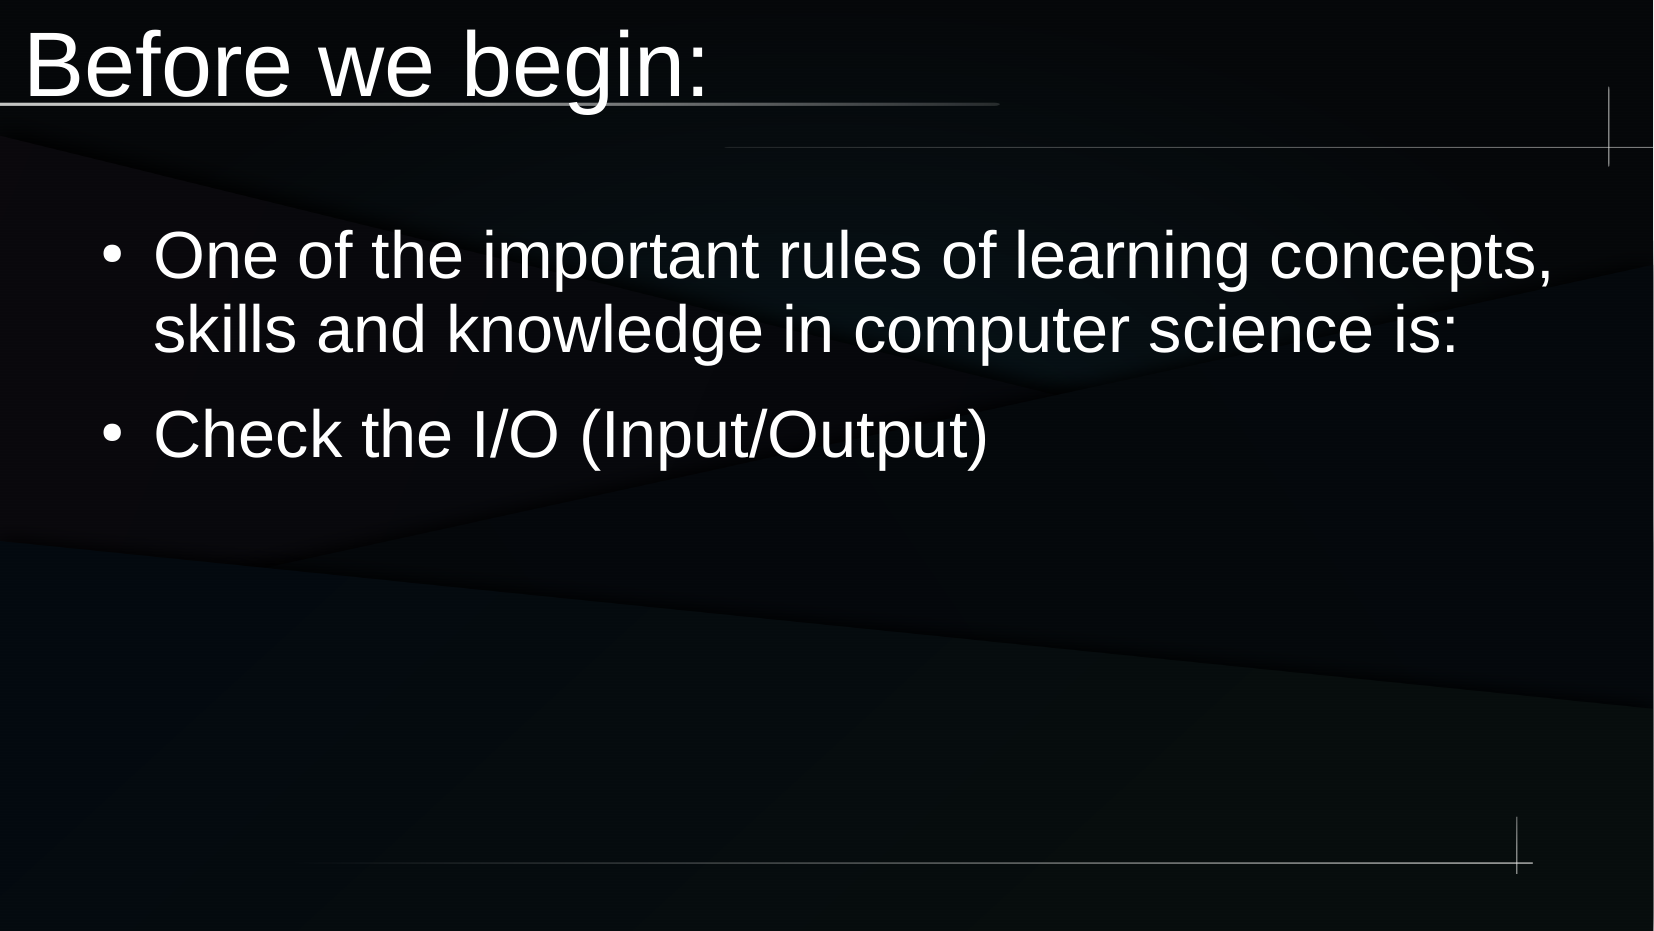

# Before we begin:
One of the important rules of learning concepts, skills and knowledge in computer science is:
Check the I/O (Input/Output)